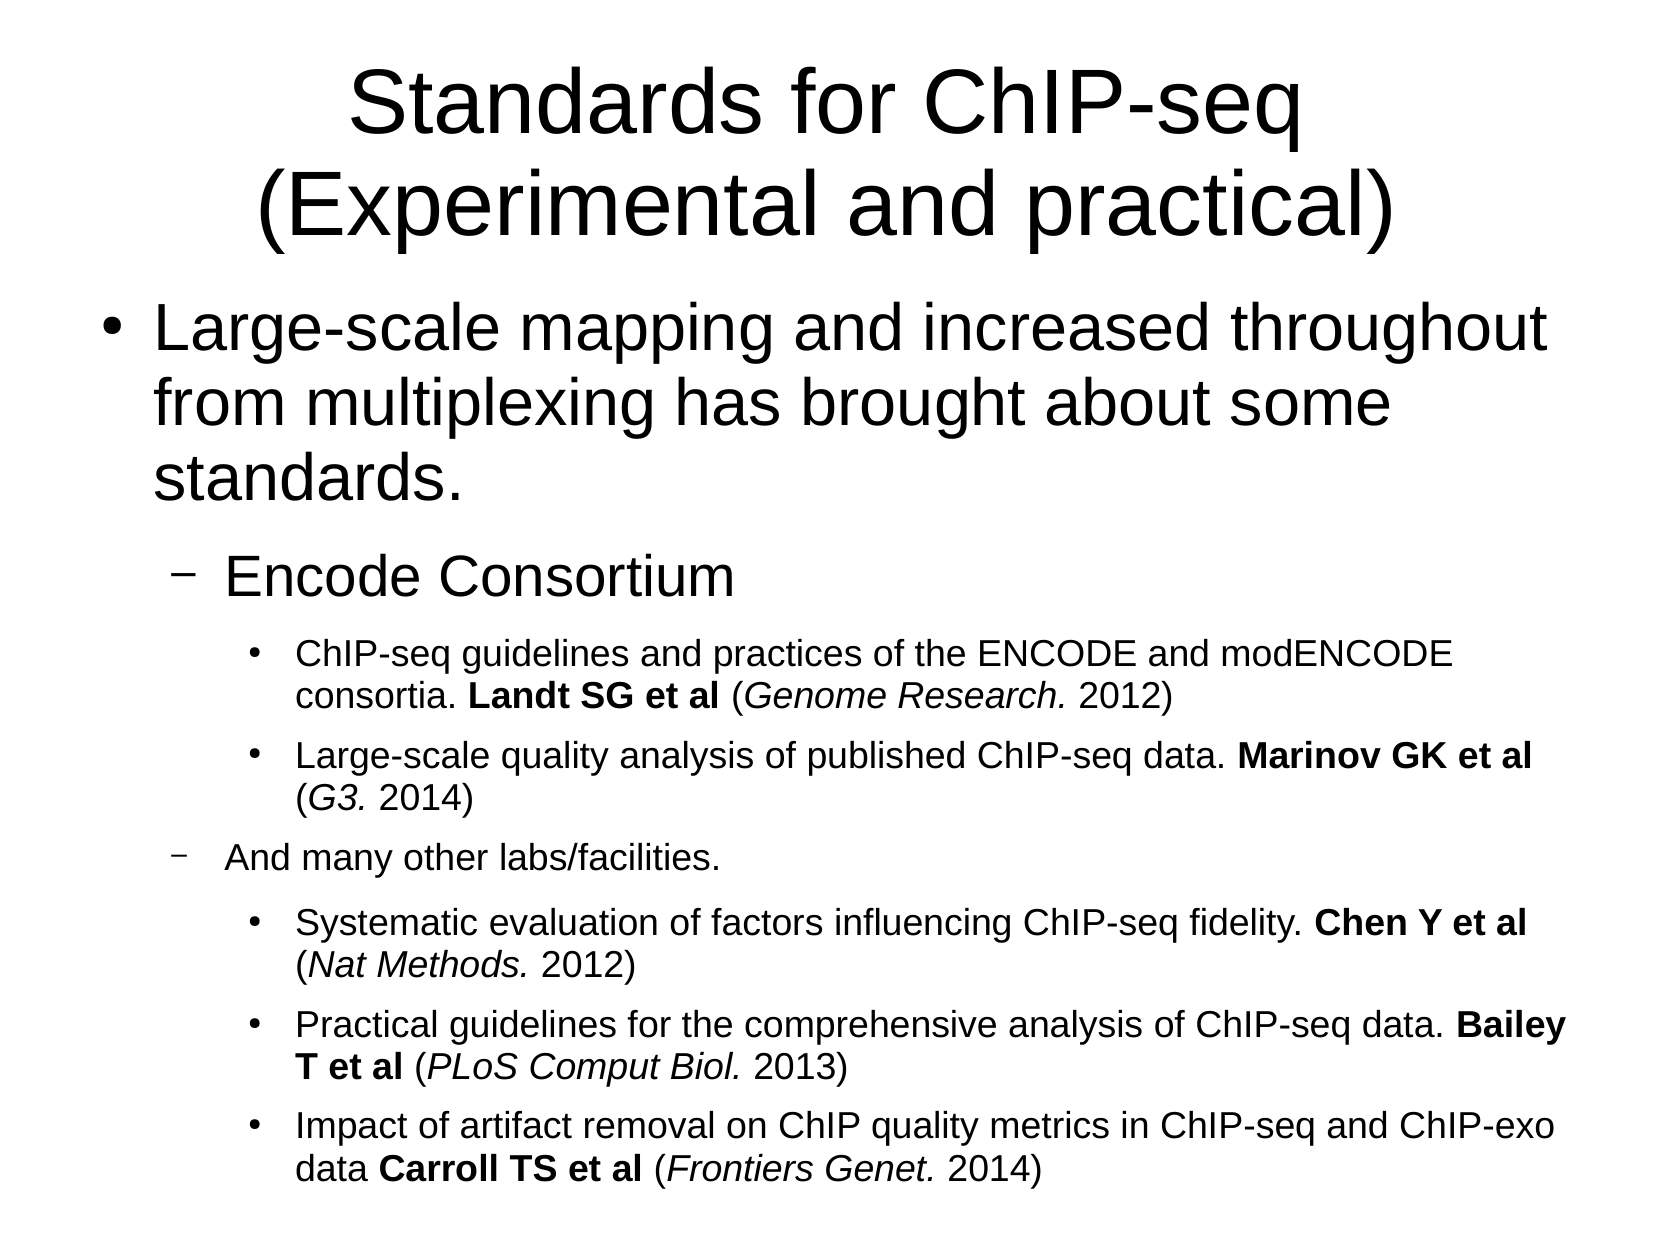

# Standards for ChIP-seq (Experimental and practical)
Large-scale mapping and increased throughout from multiplexing has brought about some standards.
Encode Consortium
ChIP-seq guidelines and practices of the ENCODE and modENCODE consortia. Landt SG et al (Genome Research. 2012)
Large-scale quality analysis of published ChIP-seq data. Marinov GK et al (G3. 2014)
And many other labs/facilities.
Systematic evaluation of factors influencing ChIP-seq fidelity. Chen Y et al (Nat Methods. 2012)
Practical guidelines for the comprehensive analysis of ChIP-seq data. Bailey T et al (PLoS Comput Biol. 2013)
Impact of artifact removal on ChIP quality metrics in ChIP-seq and ChIP-exo data Carroll TS et al (Frontiers Genet. 2014)